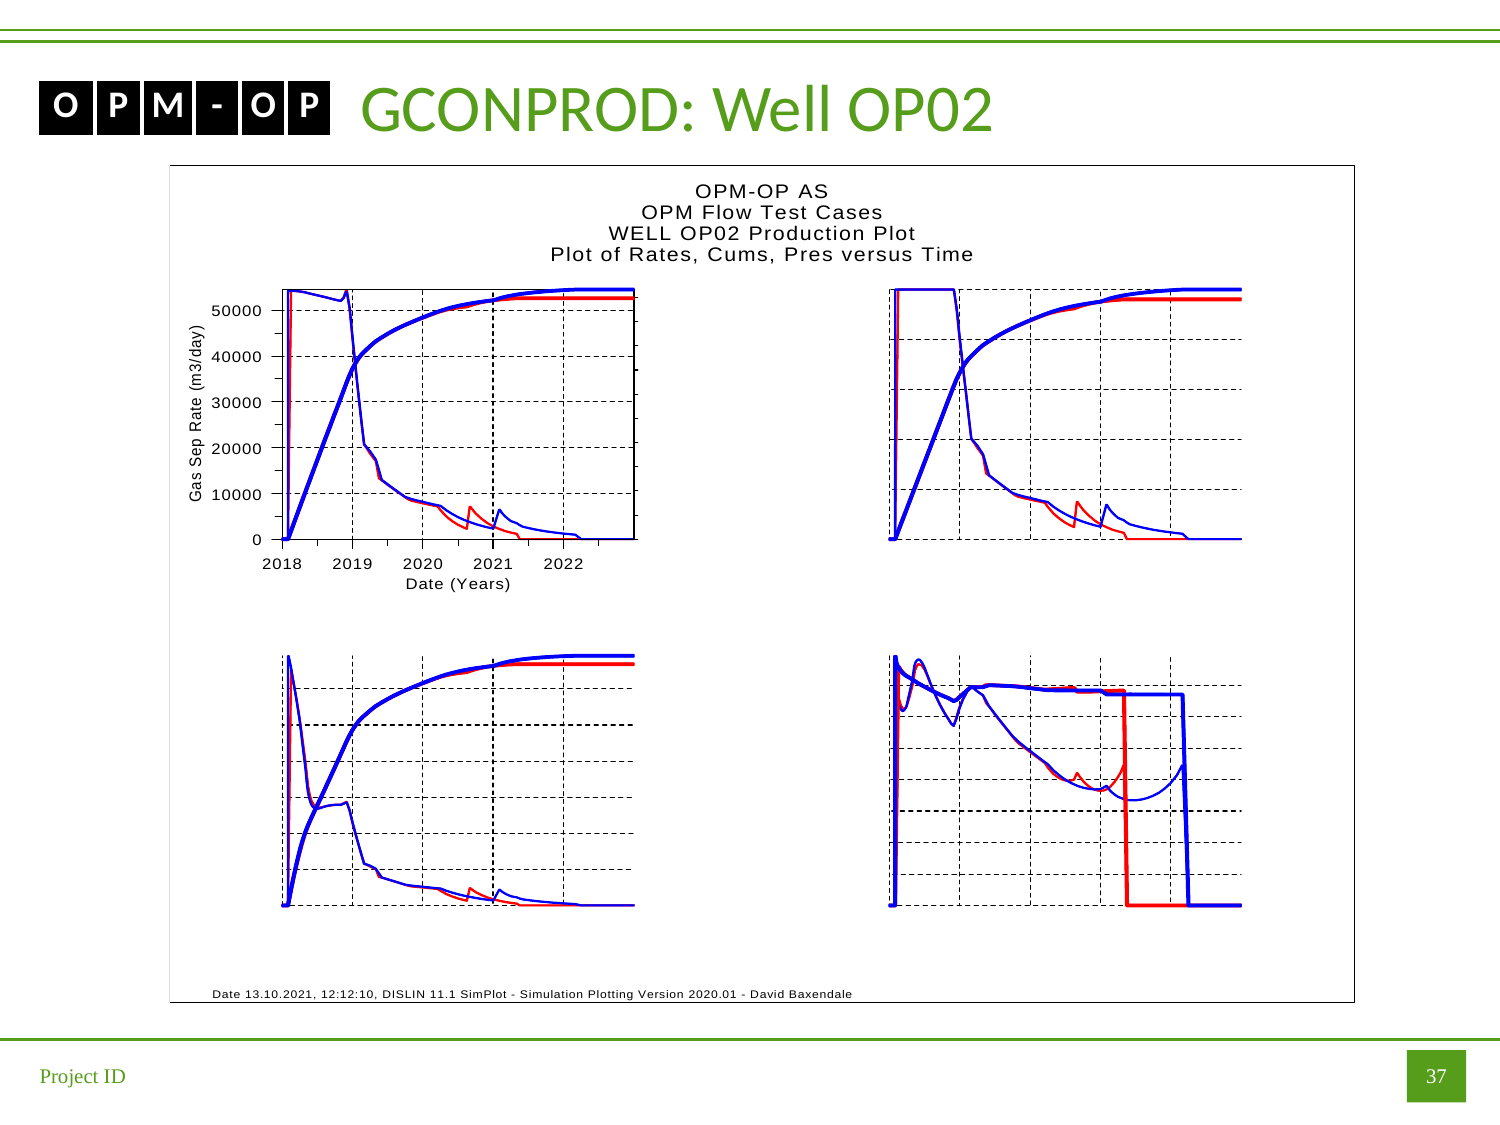

# GCONPROD: Well OP02
Project ID
37